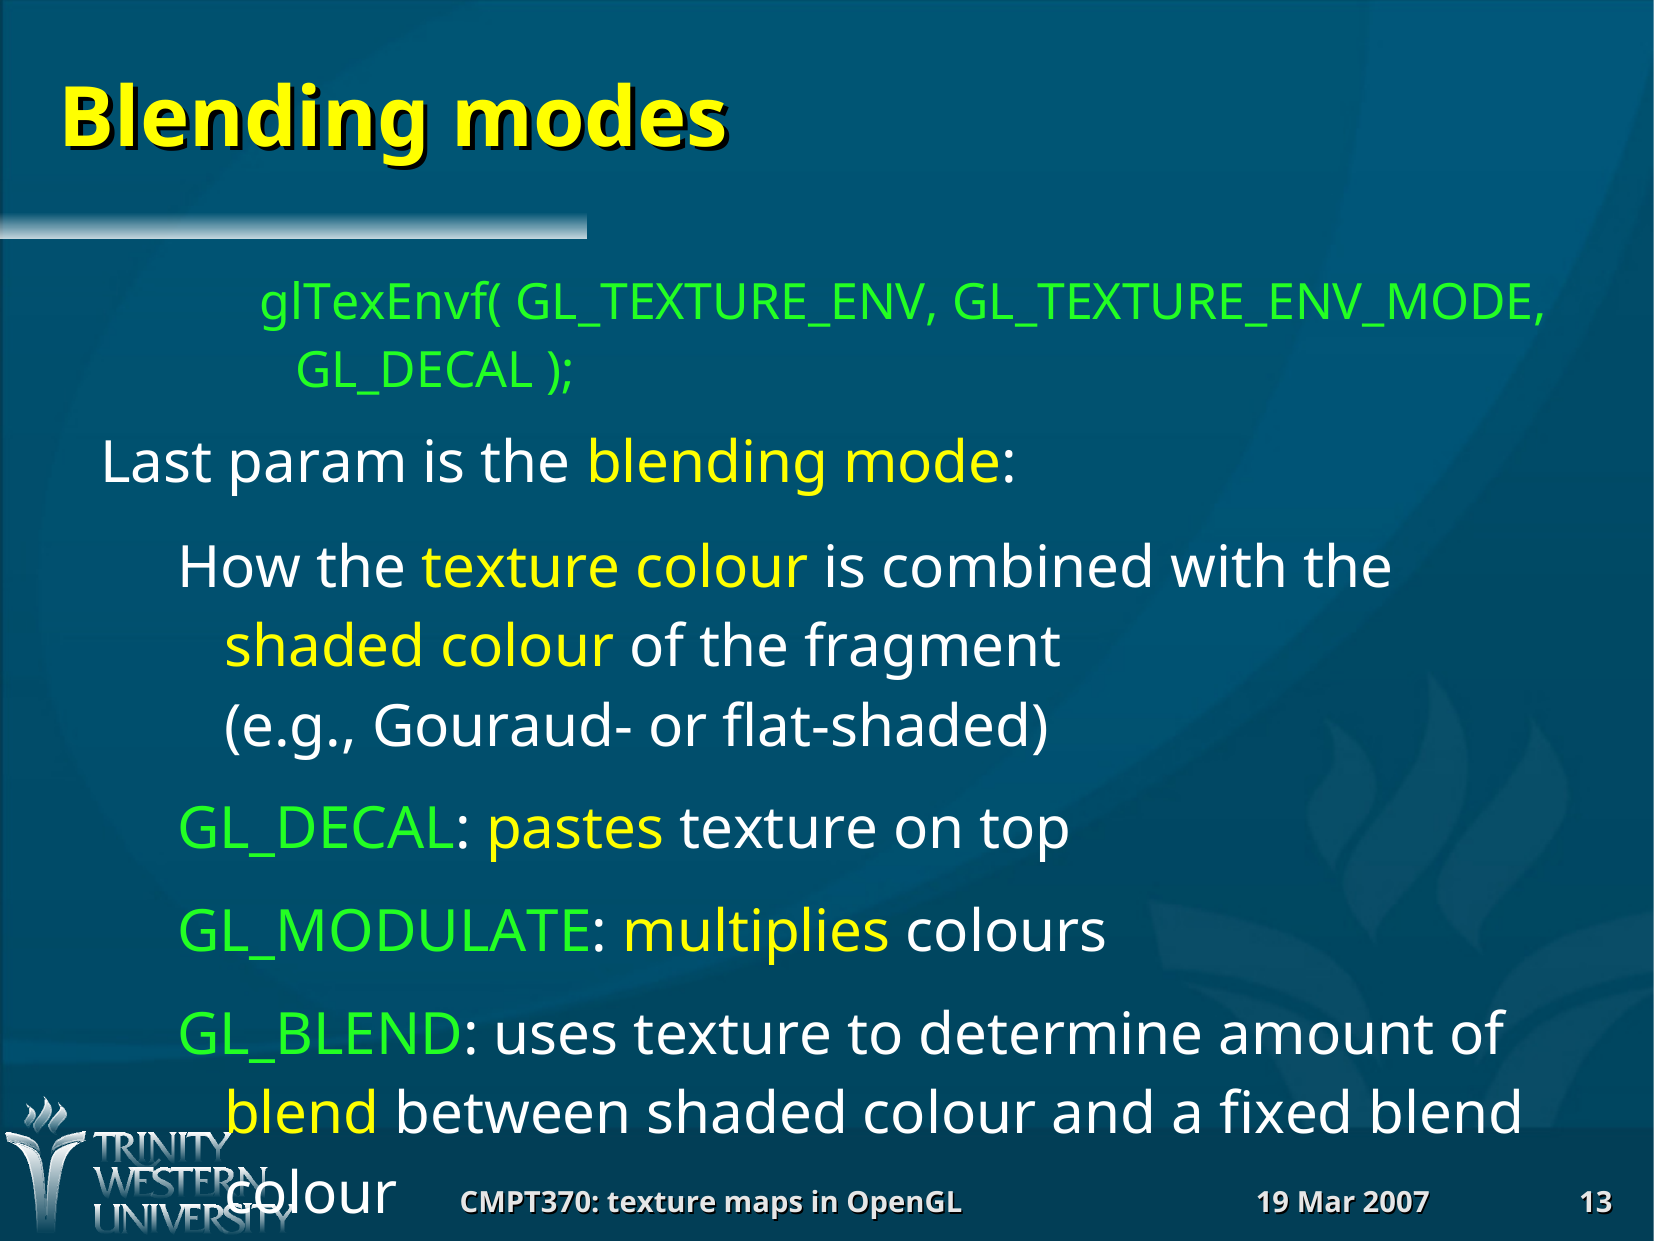

# Blending modes
glTexEnvf( GL_TEXTURE_ENV, GL_TEXTURE_ENV_MODE, GL_DECAL );
Last param is the blending mode:
How the texture colour is combined with the shaded colour of the fragment
(e.g., Gouraud- or flat-shaded)
GL_DECAL: pastes texture on top
GL_MODULATE: multiplies colours
GL_BLEND: uses texture to determine amount of blend between shaded colour and a fixed blend colour
CMPT370: texture maps in OpenGL
19 Mar 2007
13